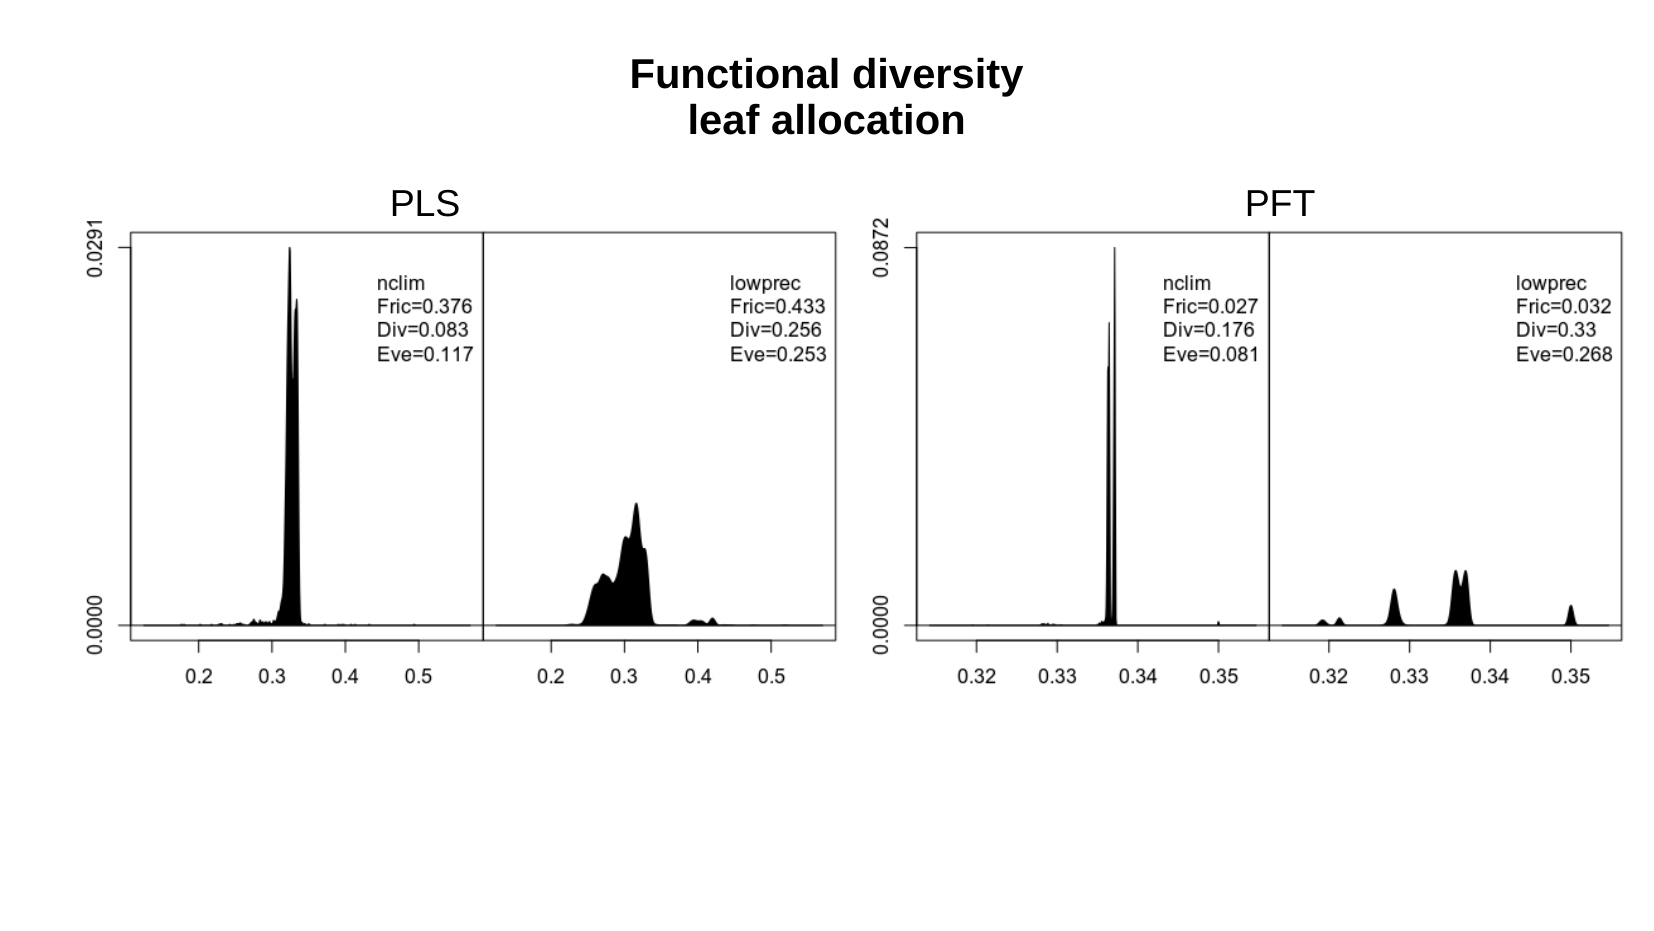

# Functional diversity leaf allocation
PLS
PFT